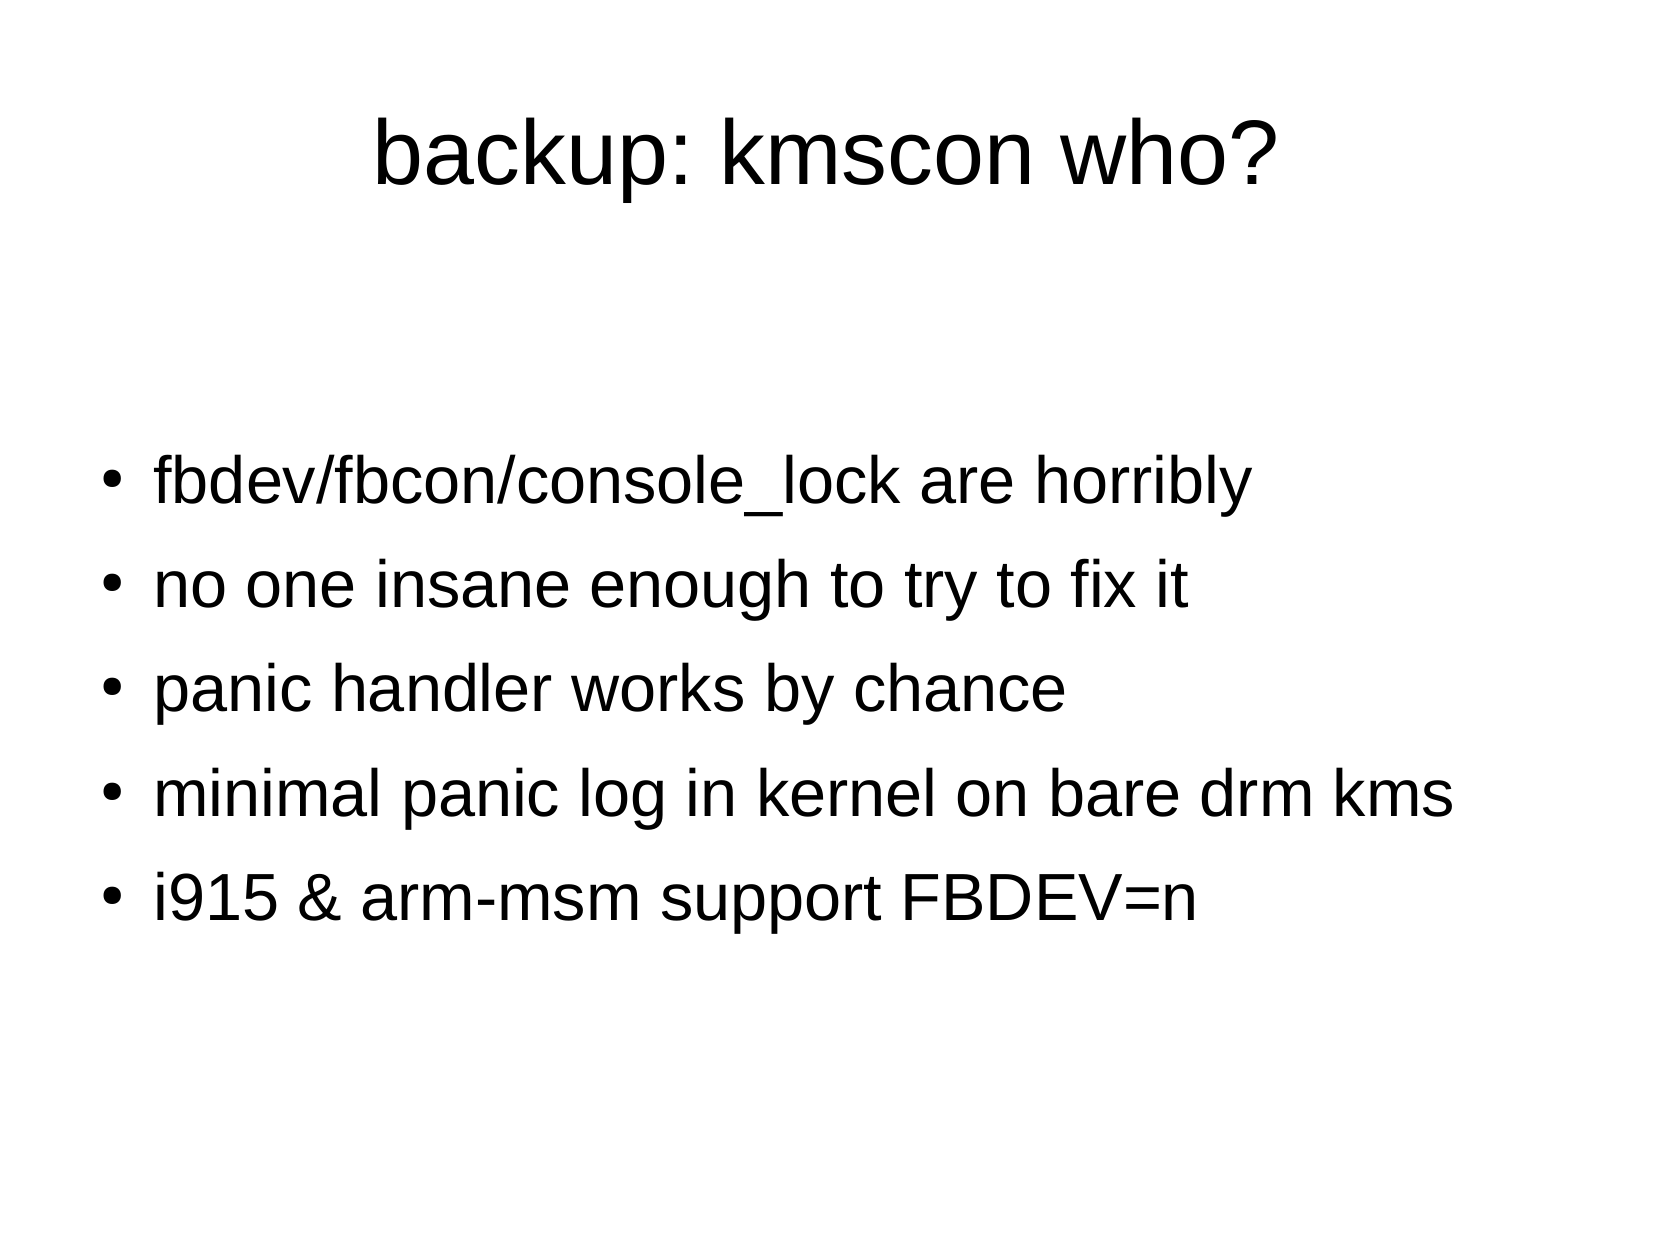

# backup: kmscon who?
fbdev/fbcon/console_lock are horribly
no one insane enough to try to fix it
panic handler works by chance
minimal panic log in kernel on bare drm kms
i915 & arm-msm support FBDEV=n